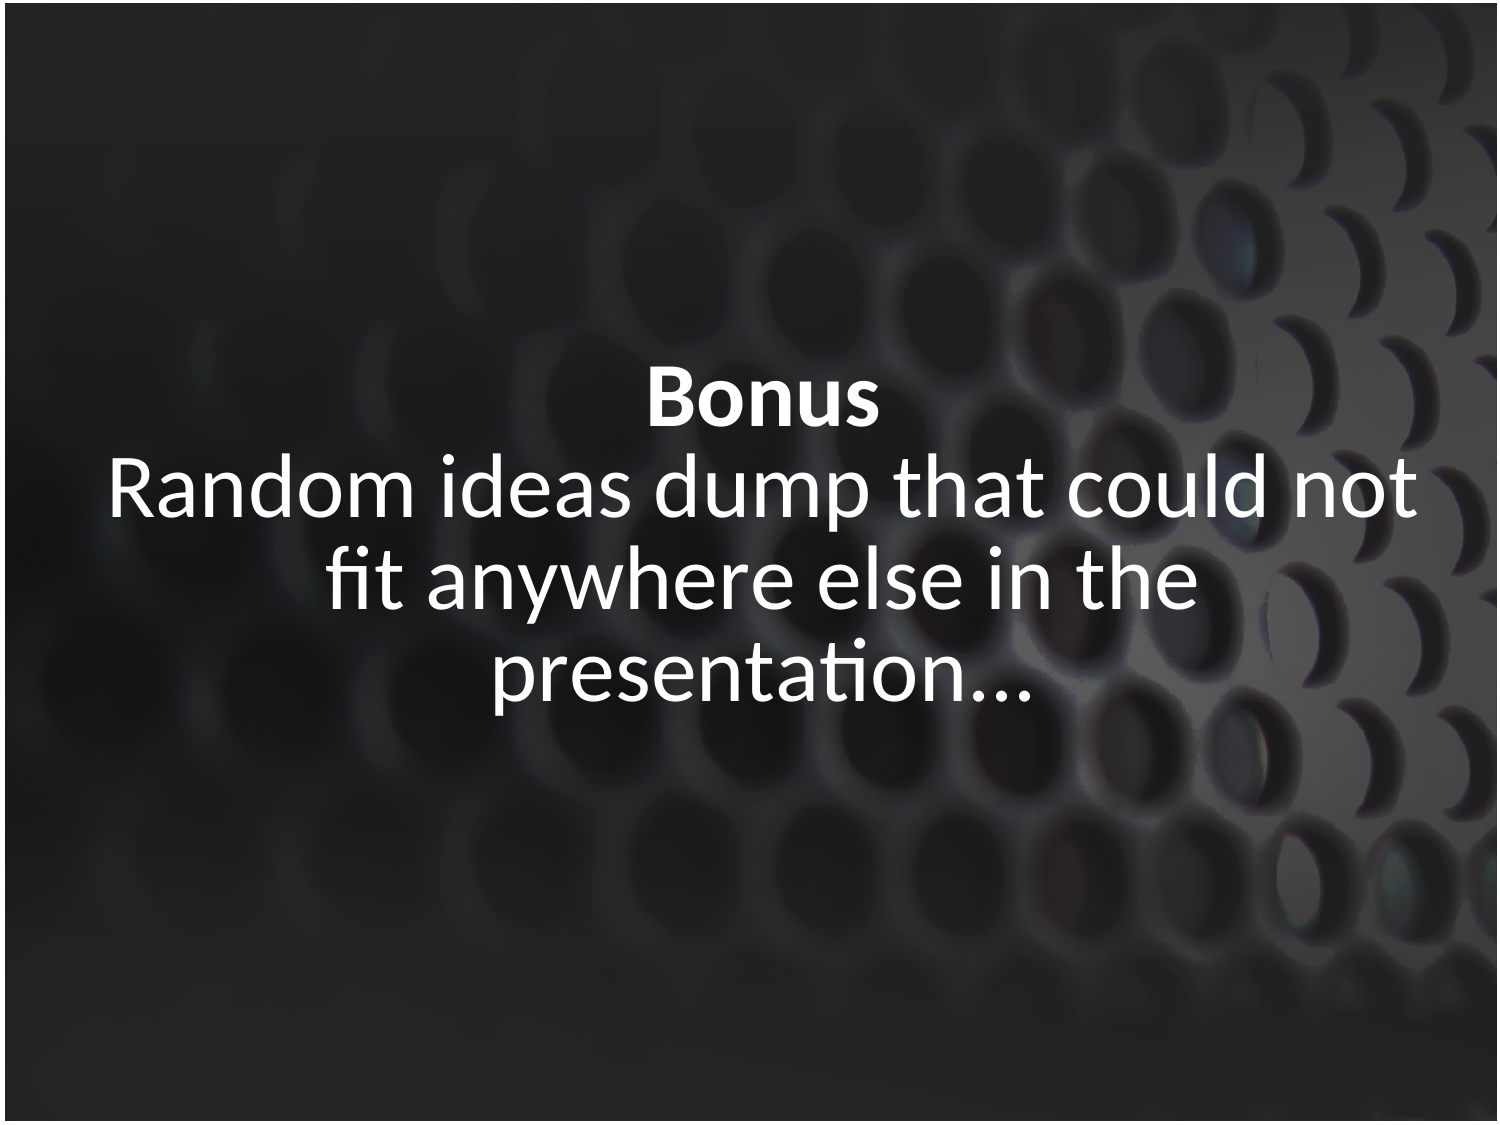

# Bonus Random ideas dump that could not fit anywhere else in the presentation...